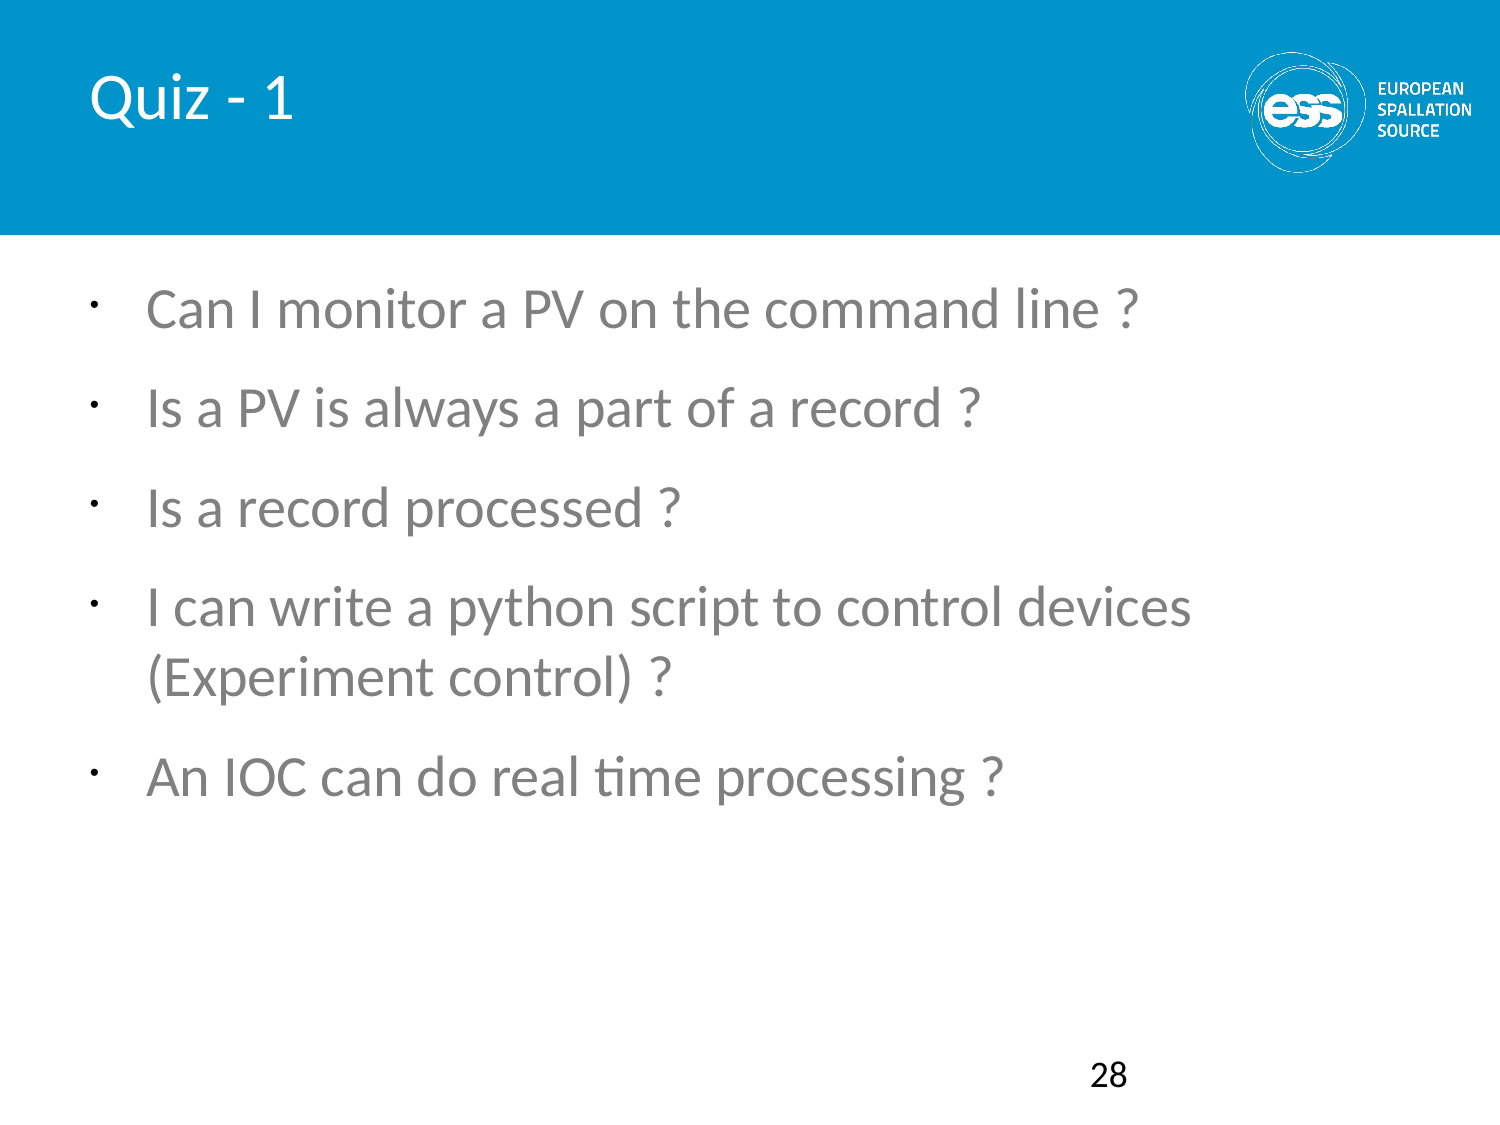

# Quiz - 1
Can I monitor a PV on the command line ?
Is a PV is always a part of a record ?
Is a record processed ?
I can write a python script to control devices
(Experiment control) ?
An IOC can do real time processing ?